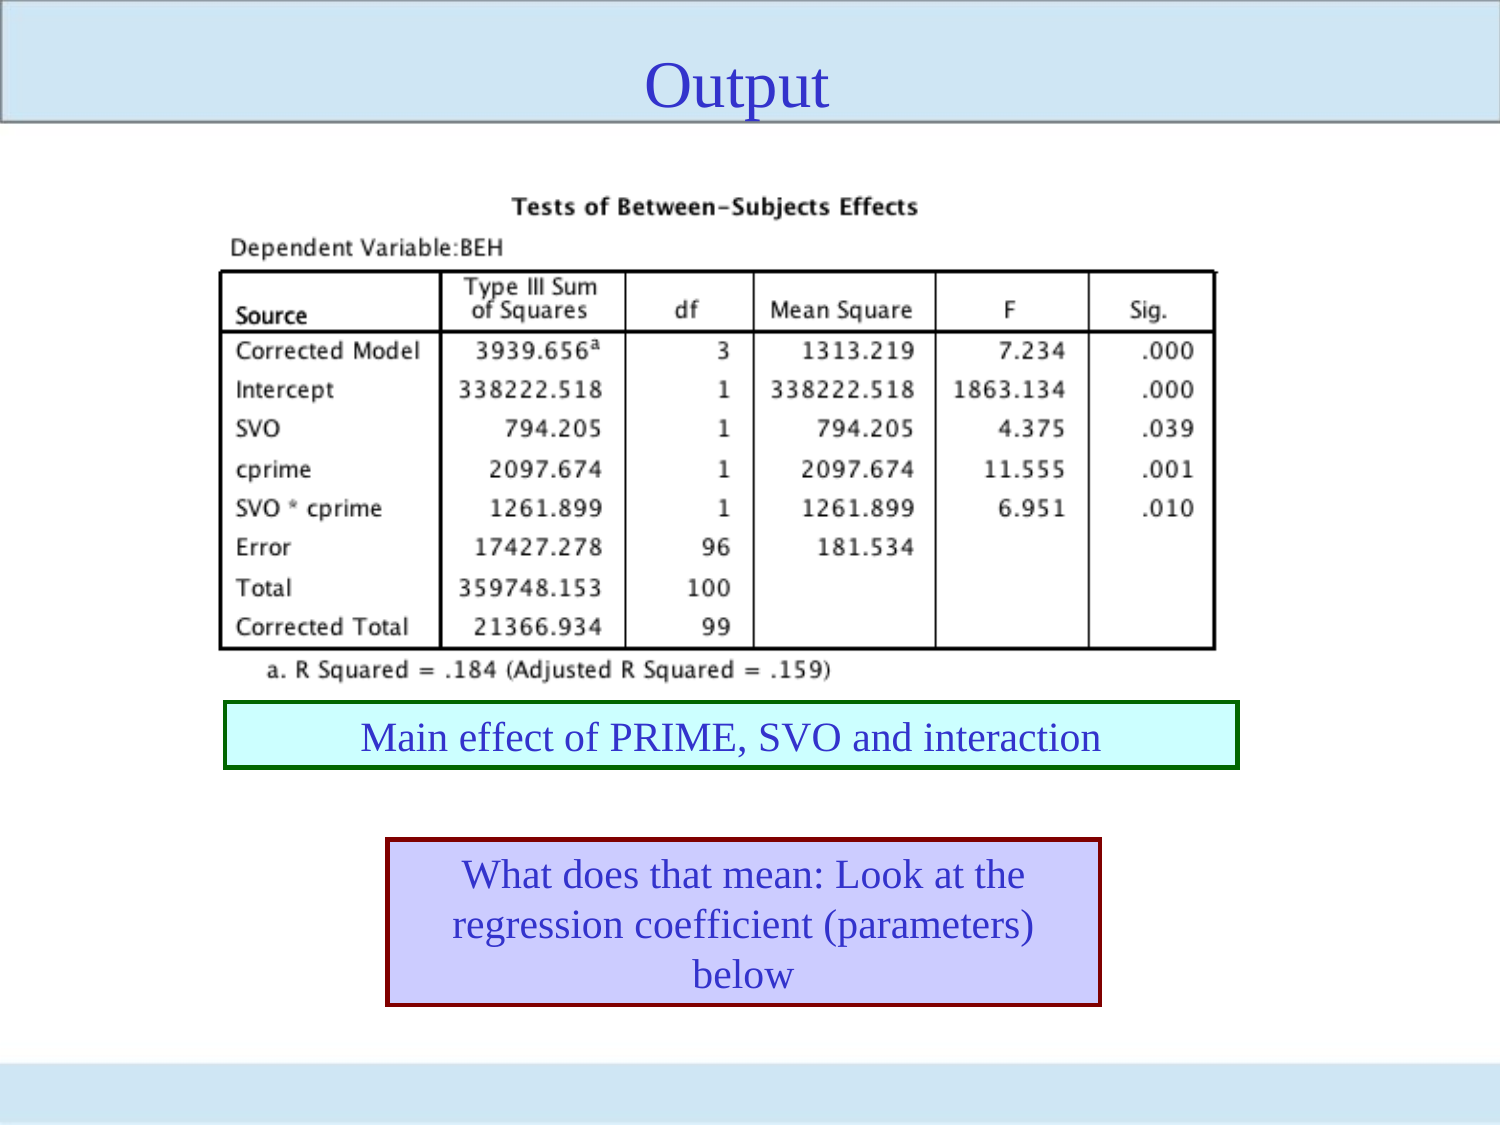

# Output
Main effect of PRIME, SVO and interaction
What does that mean: Look at the regression coefficient (parameters) below